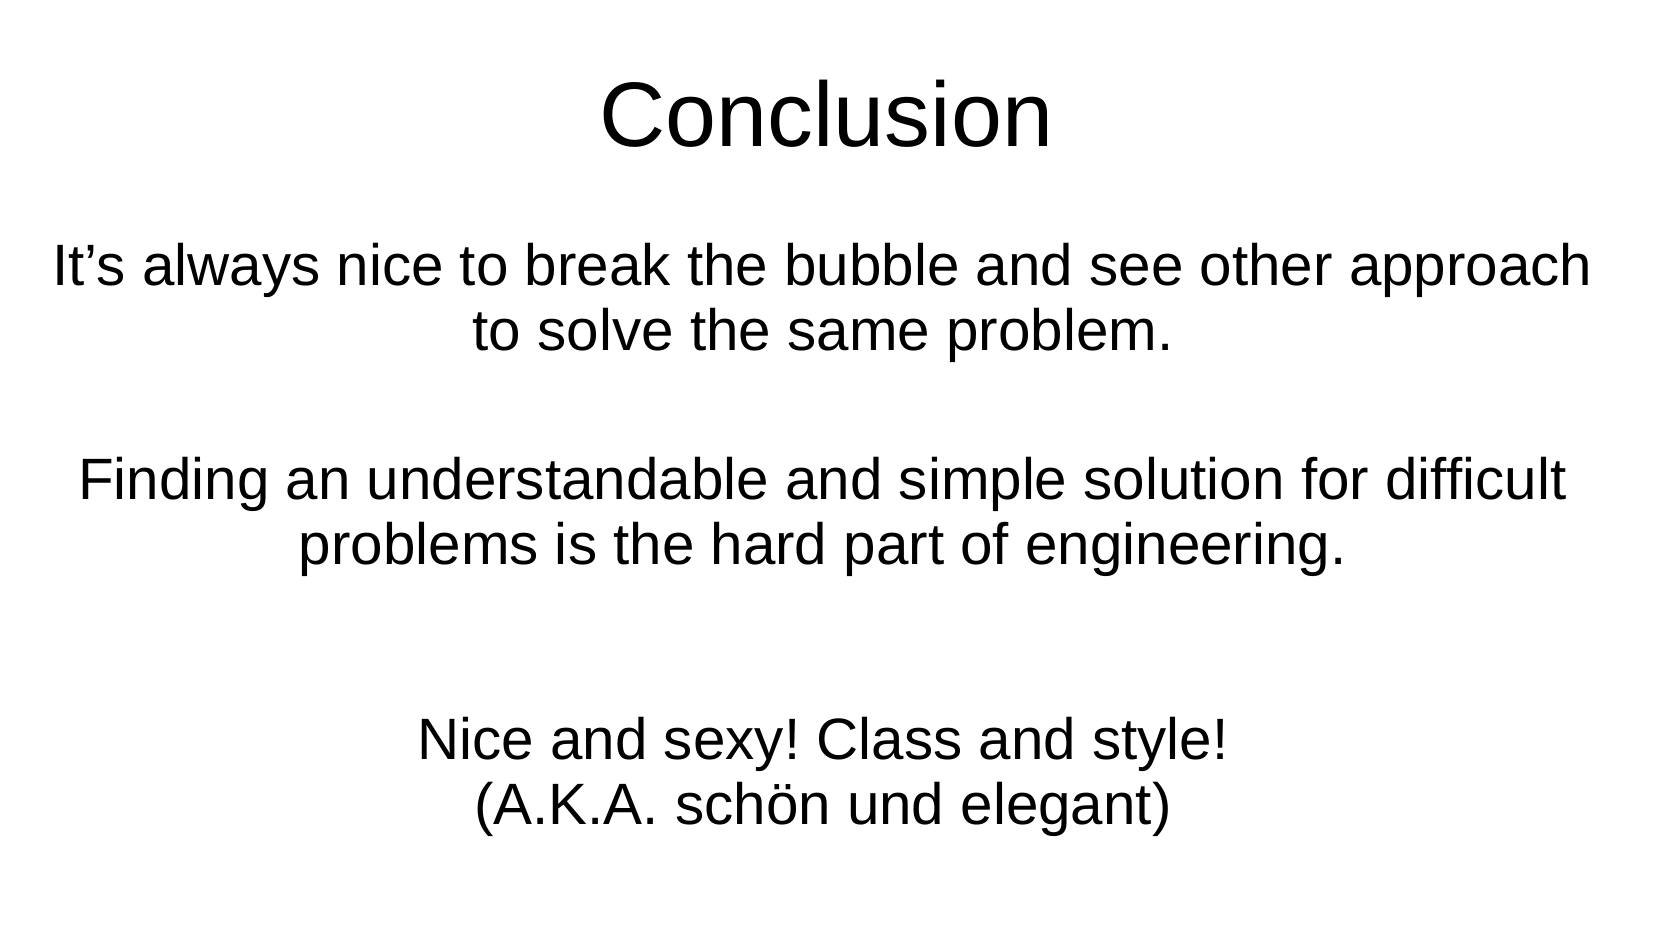

# Conclusion
It’s always nice to break the bubble and see other approach to solve the same problem.
Finding an understandable and simple solution for difficult problems is the hard part of engineering.
Nice and sexy! Class and style!
(A.K.A. schön und elegant)